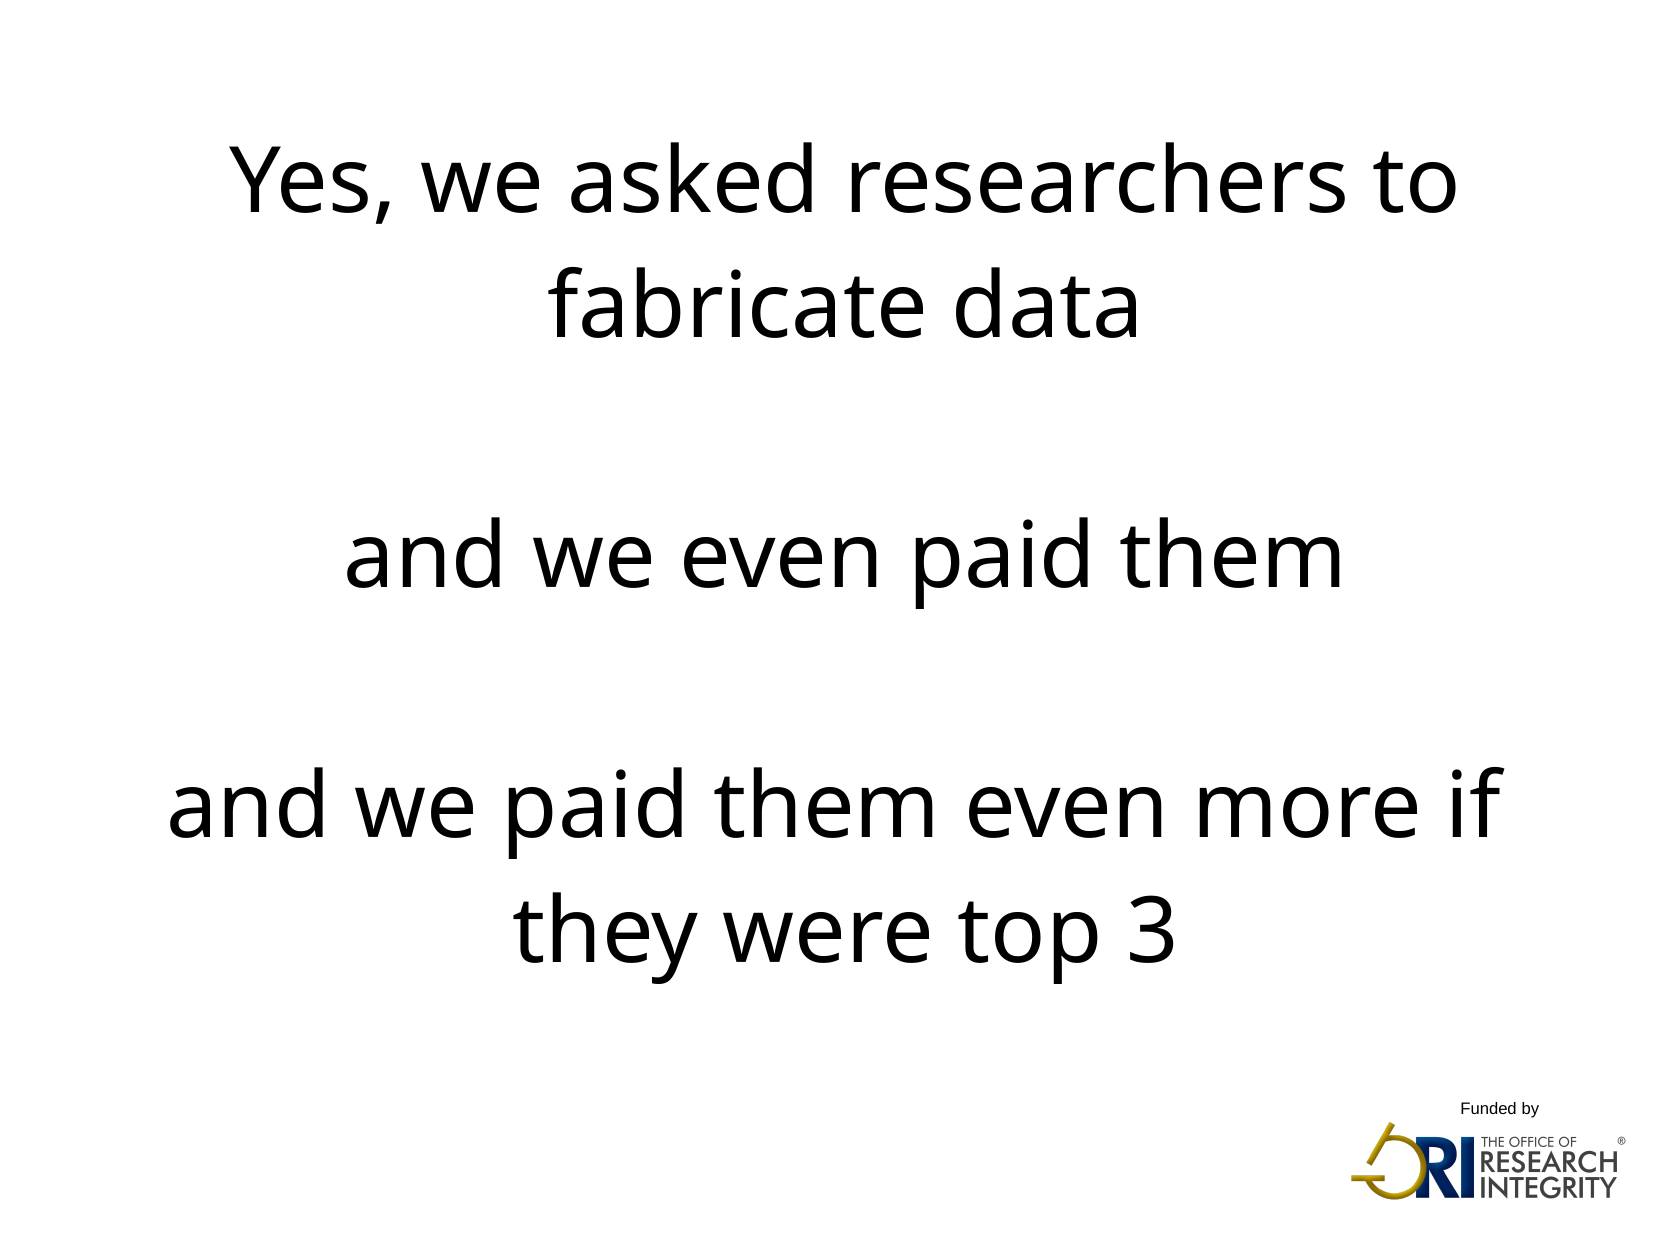

# Yes, we asked researchers to fabricate data and we even paid them and we paid them even more if they were top 3
Funded by